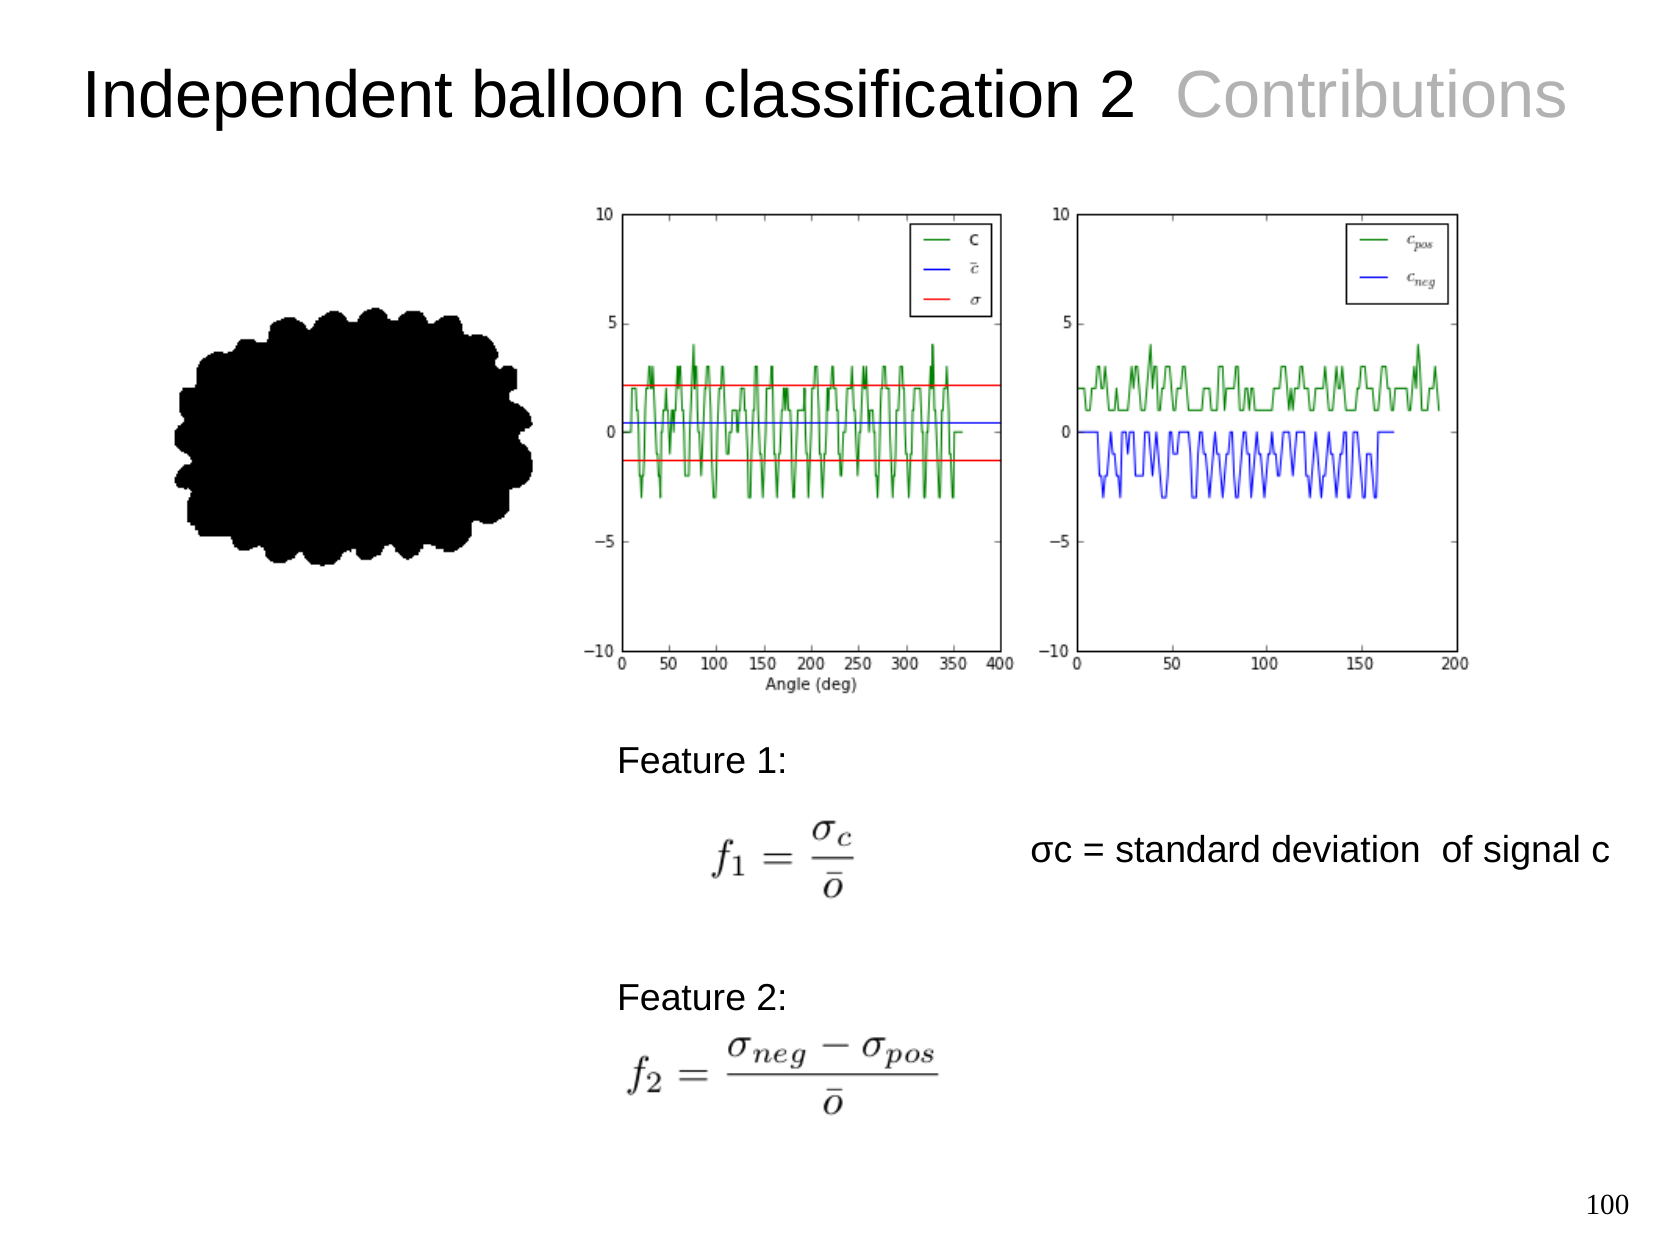

# Independent balloon classification 2
Feature 1:
σc = standard deviation of signal c
Feature 2:
100